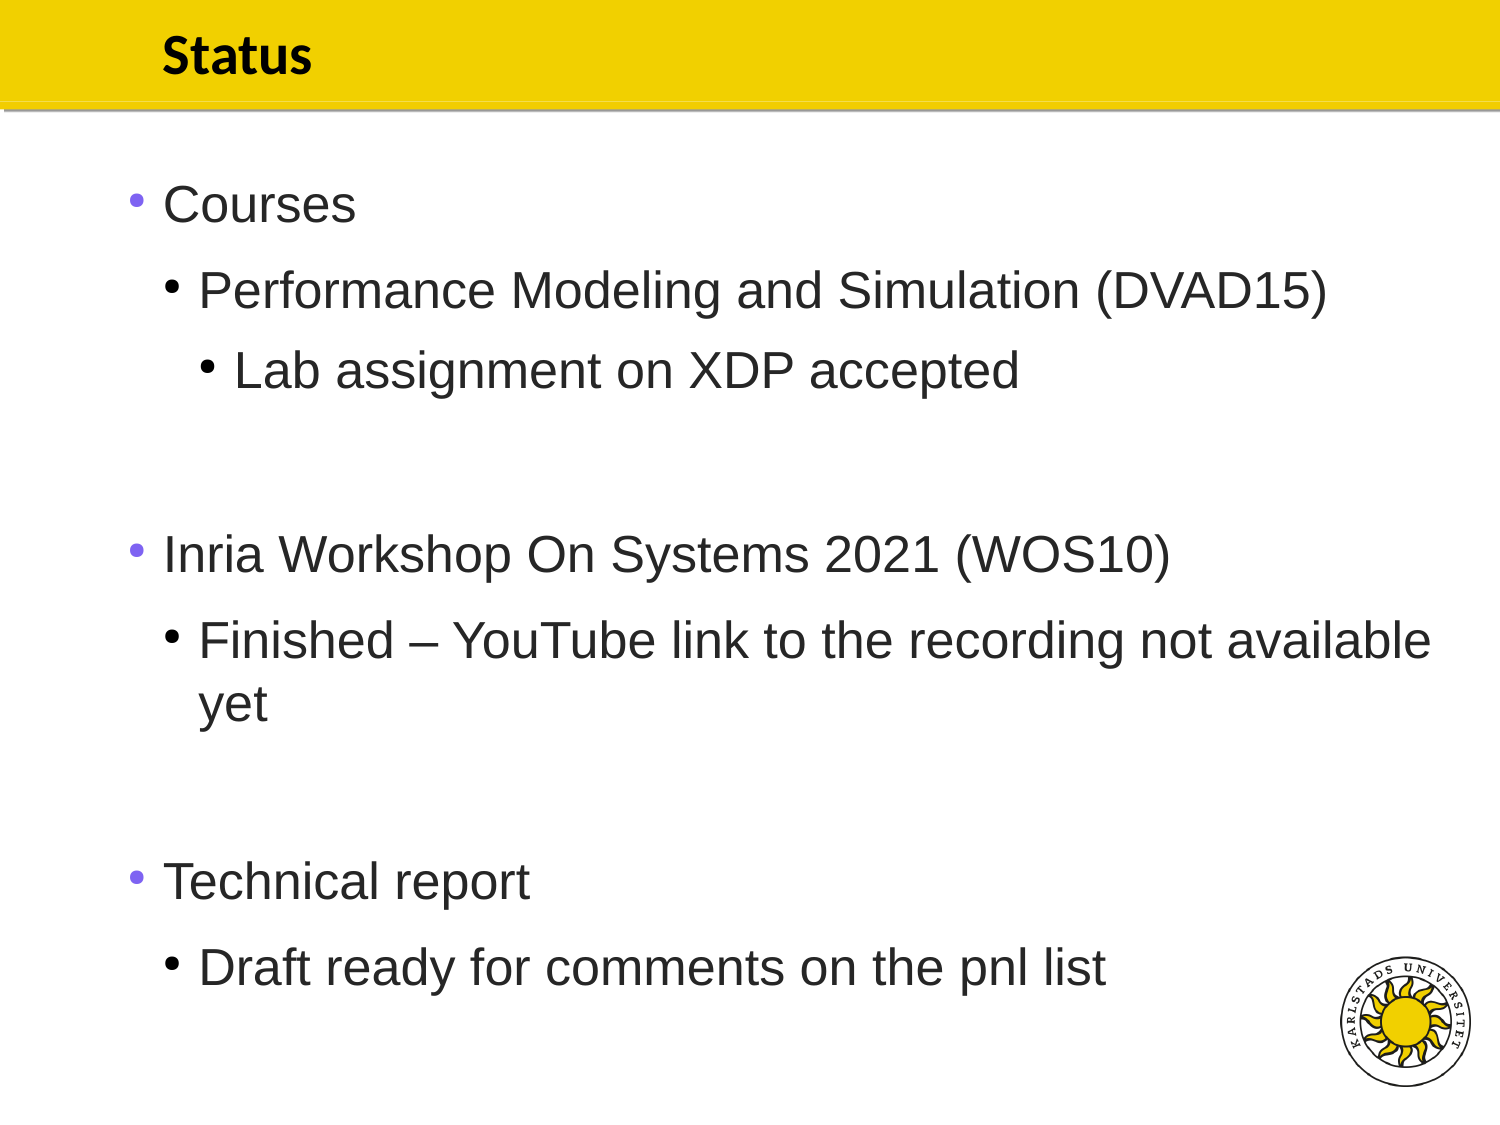

# Status
Courses
Performance Modeling and Simulation (DVAD15)
Lab assignment on XDP accepted
Inria Workshop On Systems 2021 (WOS10)
Finished – YouTube link to the recording not available yet
Technical report
Draft ready for comments on the pnl list